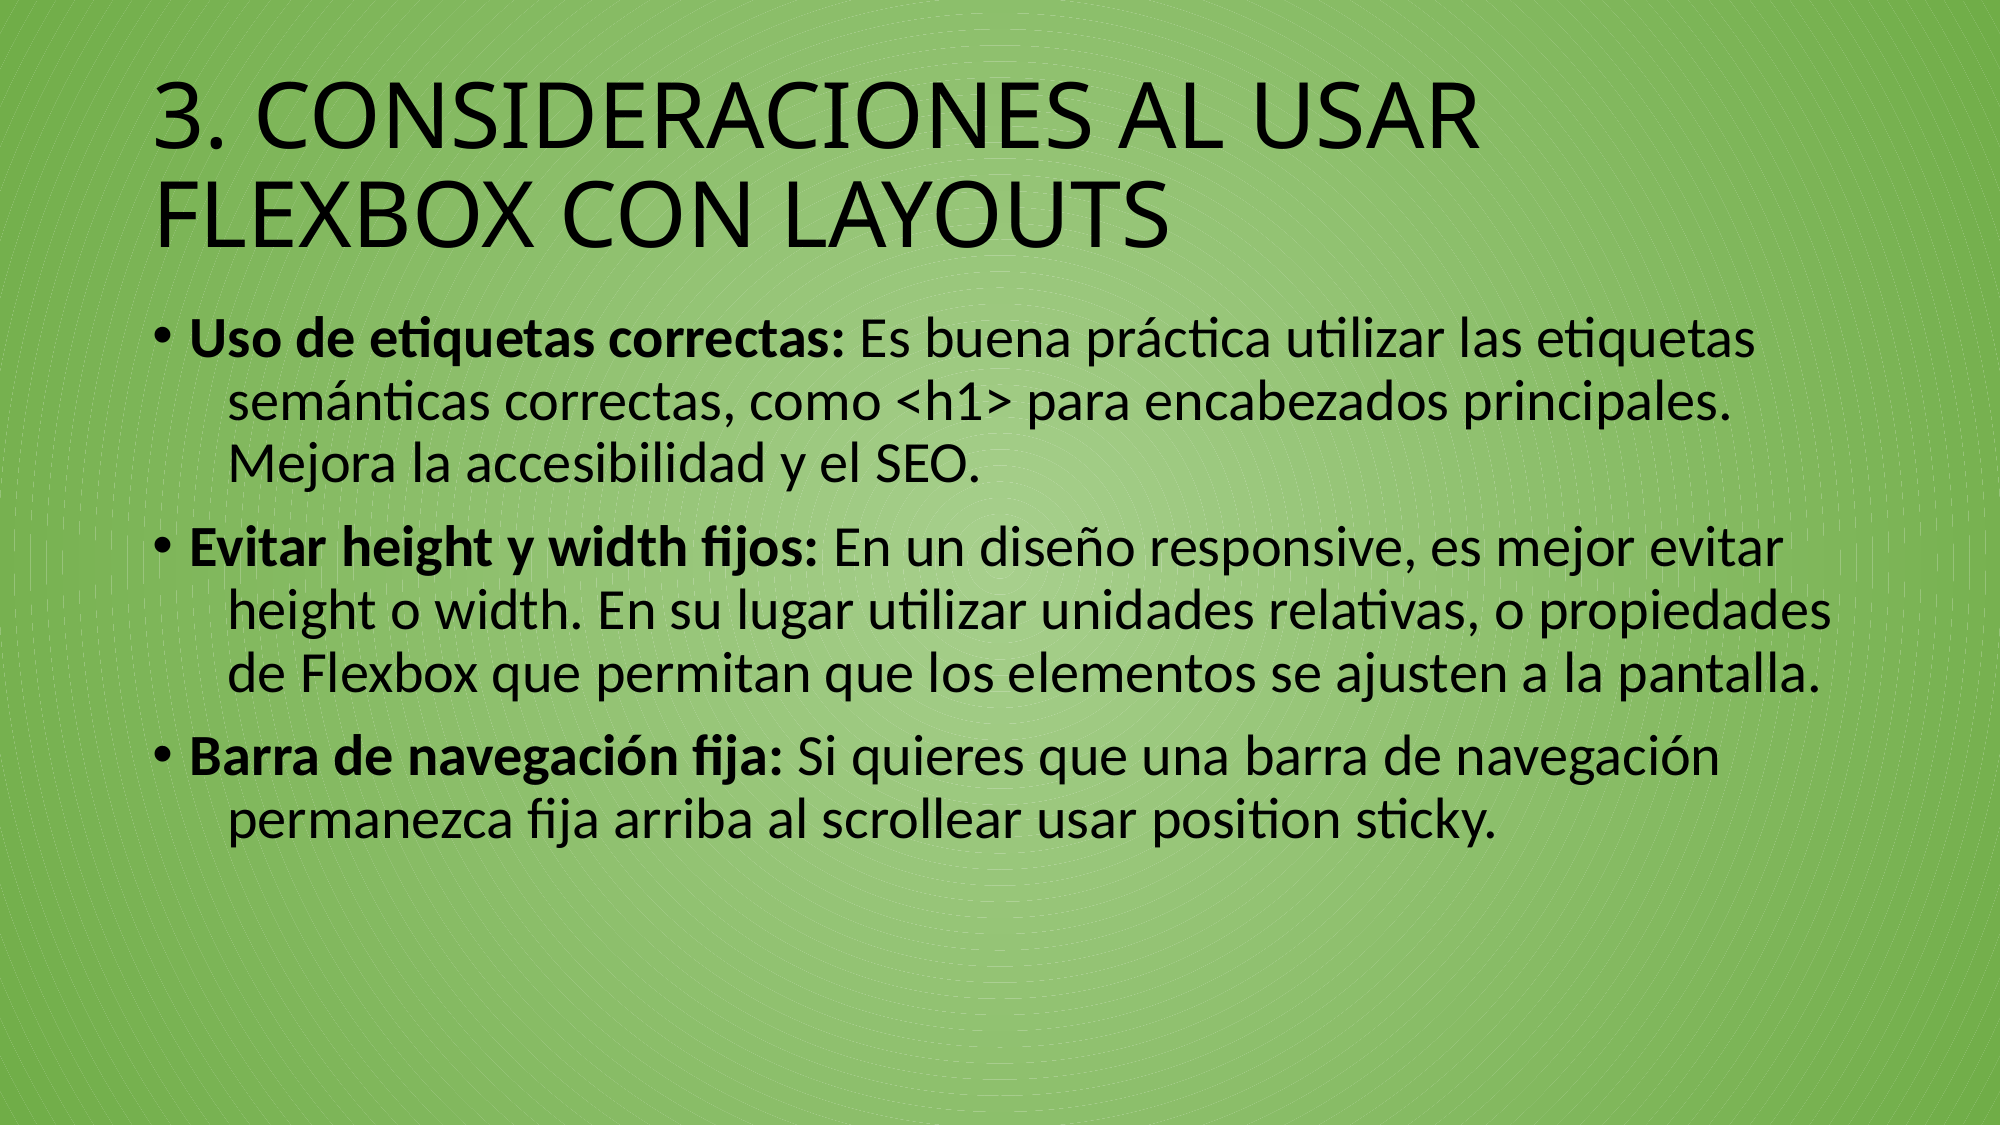

# 3. CONSIDERACIONES AL USAR FLEXBOX CON LAYOUTS
Uso de etiquetas correctas: Es buena práctica utilizar las etiquetas semánticas correctas, como <h1> para encabezados principales. Mejora la accesibilidad y el SEO.
Evitar height y width fijos: En un diseño responsive, es mejor evitar height o width. En su lugar utilizar unidades relativas, o propiedades de Flexbox que permitan que los elementos se ajusten a la pantalla.
Barra de navegación fija: Si quieres que una barra de navegación permanezca fija arriba al scrollear usar position sticky.